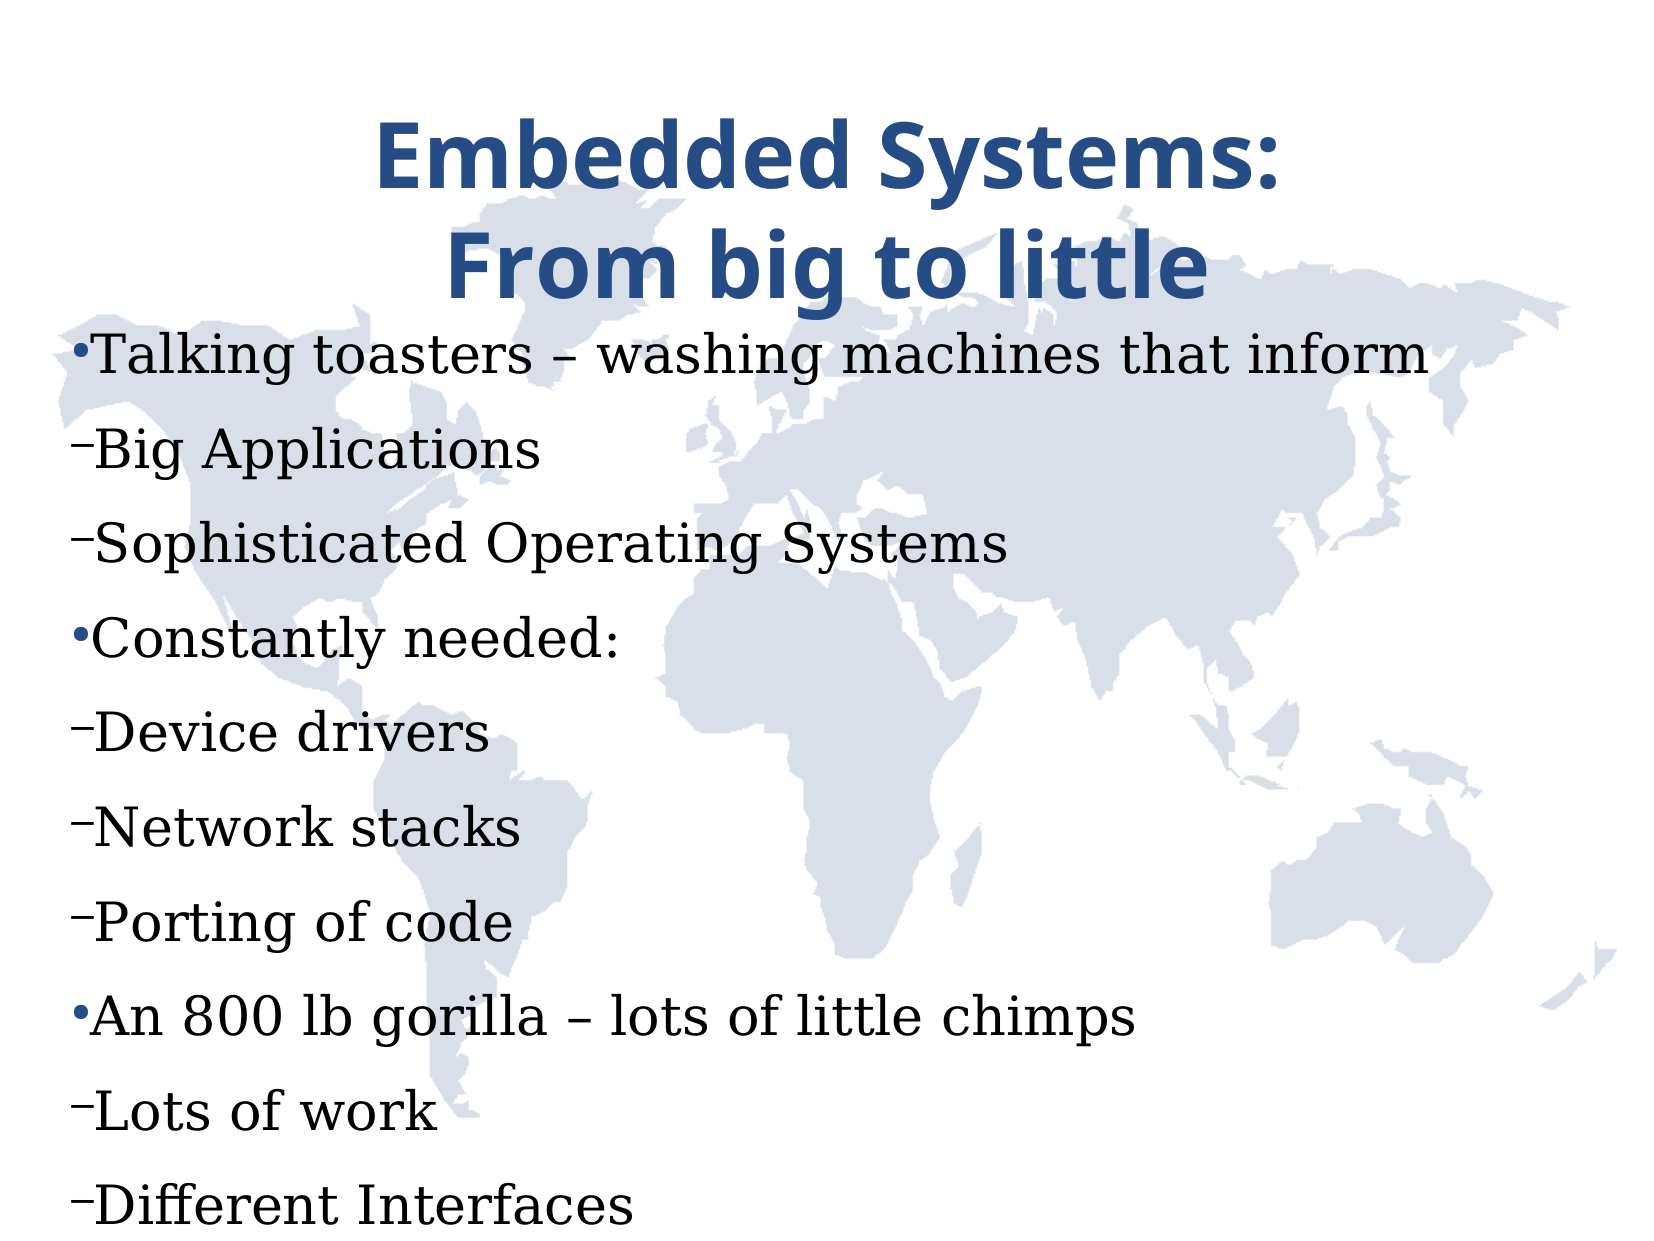

# Embedded Systems: From big to little
Talking toasters – washing machines that inform
Big Applications
Sophisticated Operating Systems
Constantly needed:
Device drivers
Network stacks
Porting of code
An 800 lb gorilla – lots of little chimps
Lots of work
Different Interfaces